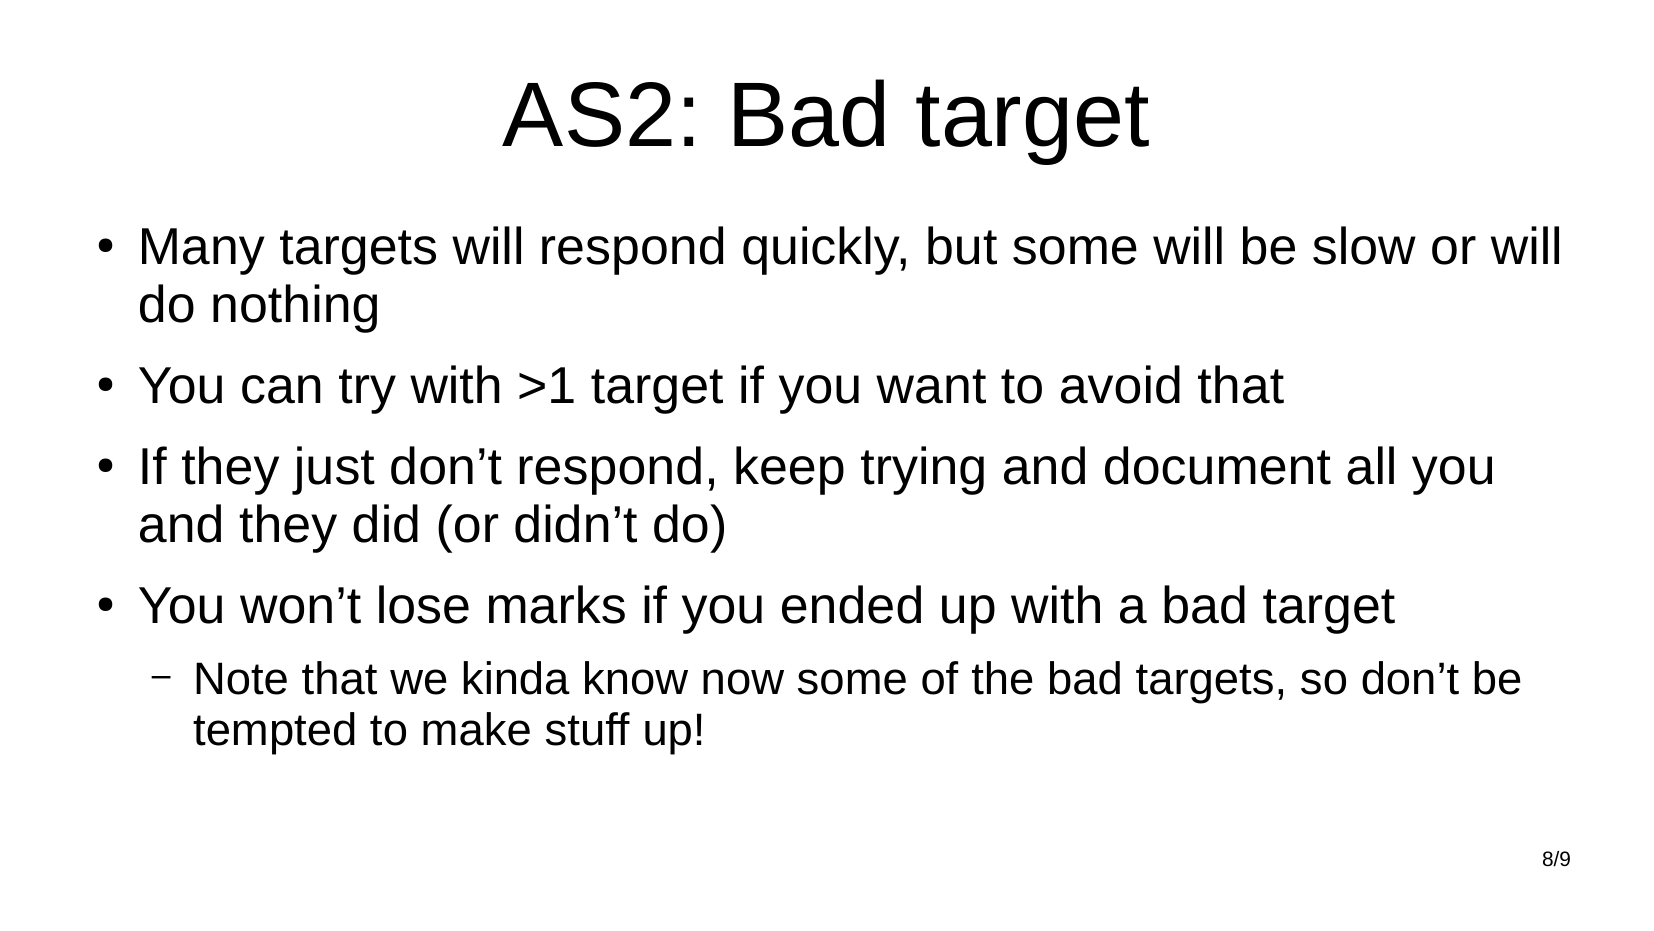

# AS2: Bad target
Many targets will respond quickly, but some will be slow or will do nothing
You can try with >1 target if you want to avoid that
If they just don’t respond, keep trying and document all you and they did (or didn’t do)
You won’t lose marks if you ended up with a bad target
Note that we kinda know now some of the bad targets, so don’t be tempted to make stuff up!
8